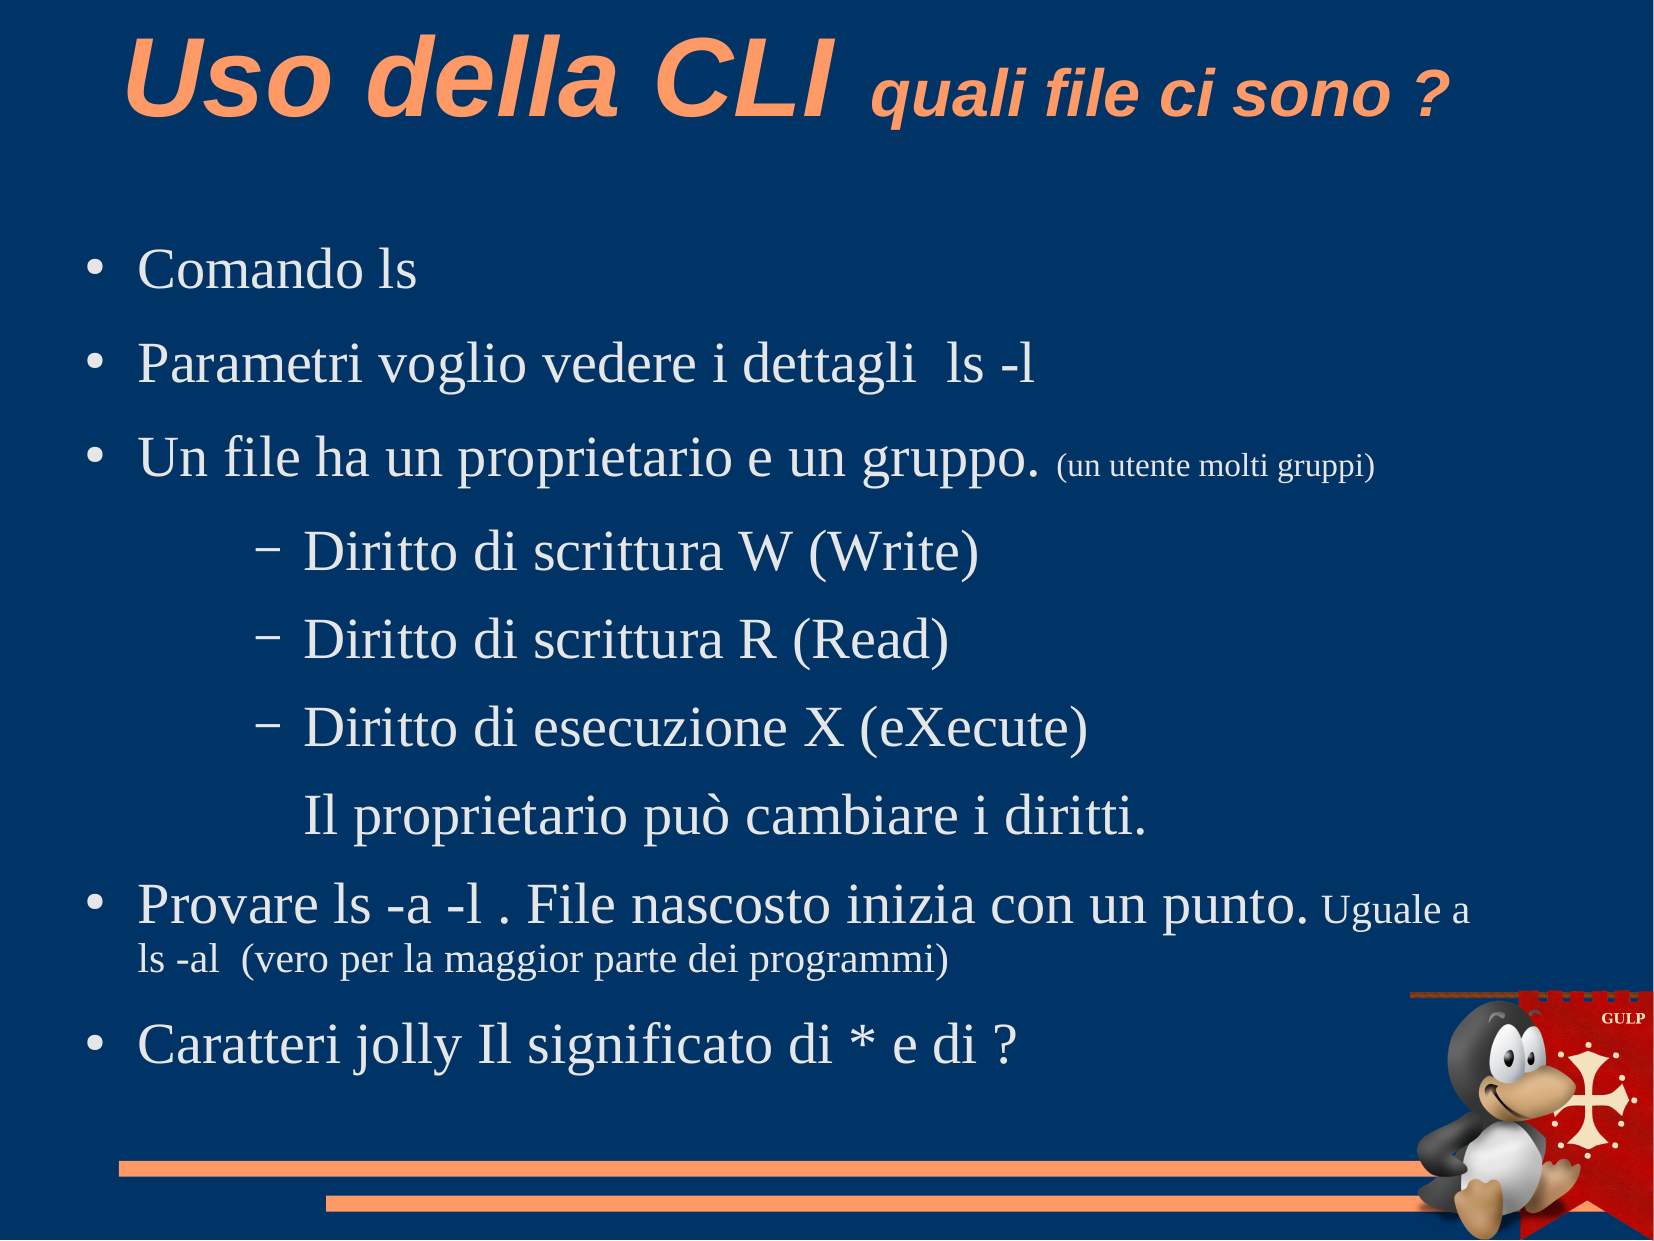

# Uso della CLI quali file ci sono ?
Comando ls
Parametri voglio vedere i dettagli ls -l
Un file ha un proprietario e un gruppo. (un utente molti gruppi)
Diritto di scrittura W (Write)
Diritto di scrittura R (Read)
Diritto di esecuzione X (eXecute)
Il proprietario può cambiare i diritti.
Provare ls -a -l . File nascosto inizia con un punto. Uguale a ls -al (vero per la maggior parte dei programmi)
Caratteri jolly Il significato di * e di ?